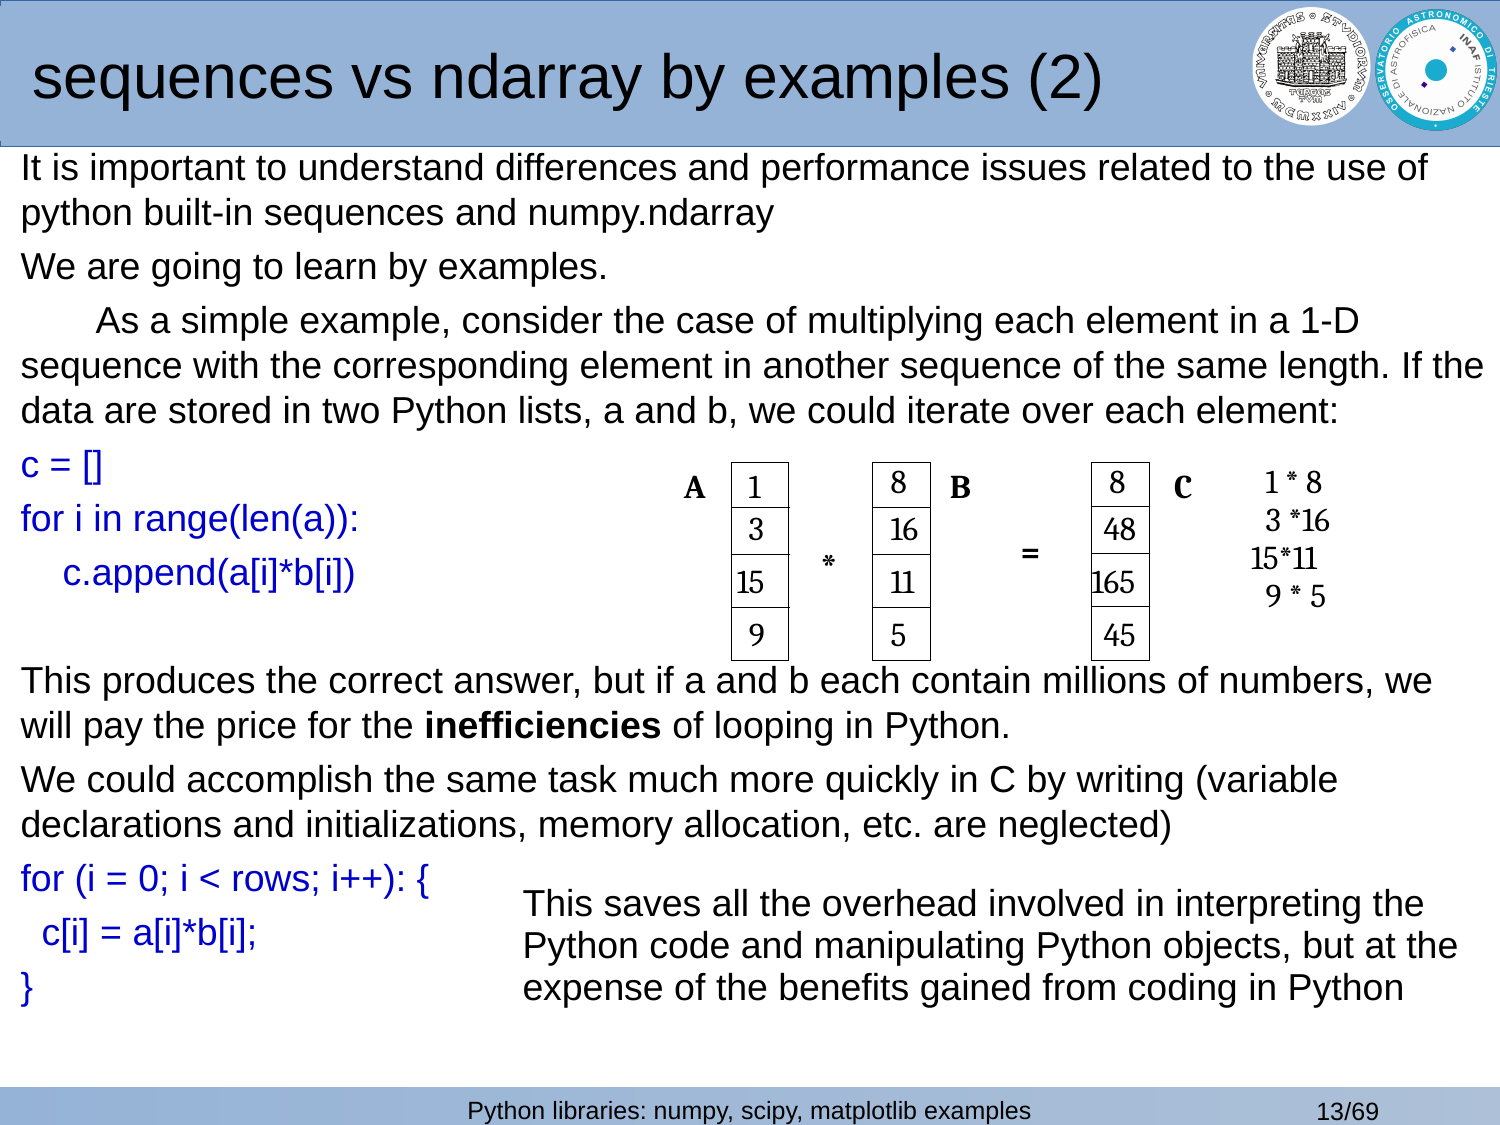

sequences vs ndarray by examples (2)
# It is important to understand differences and performance issues related to the use of python built-in sequences and numpy.ndarray
We are going to learn by examples.
 	As a simple example, consider the case of multiplying each element in a 1-D sequence with the corresponding element in another sequence of the same length. If the data are stored in two Python lists, a and b, we could iterate over each element:
c = []
for i in range(len(a)):
 c.append(a[i]*b[i])
This produces the correct answer, but if a and b each contain millions of numbers, we will pay the price for the inefficiencies of looping in Python.
We could accomplish the same task much more quickly in C by writing (variable declarations and initializations, memory allocation, etc. are neglected)
for (i = 0; i < rows; i++): {
 c[i] = a[i]*b[i];
}
8
8
 1 * 8
 3 *16
15*11
 9 * 5
A
1
B
C
3
16
48
=
*
15
11
165
9
5
45
This saves all the overhead involved in interpreting the Python code and manipulating Python objects, but at the expense of the benefits gained from coding in Python